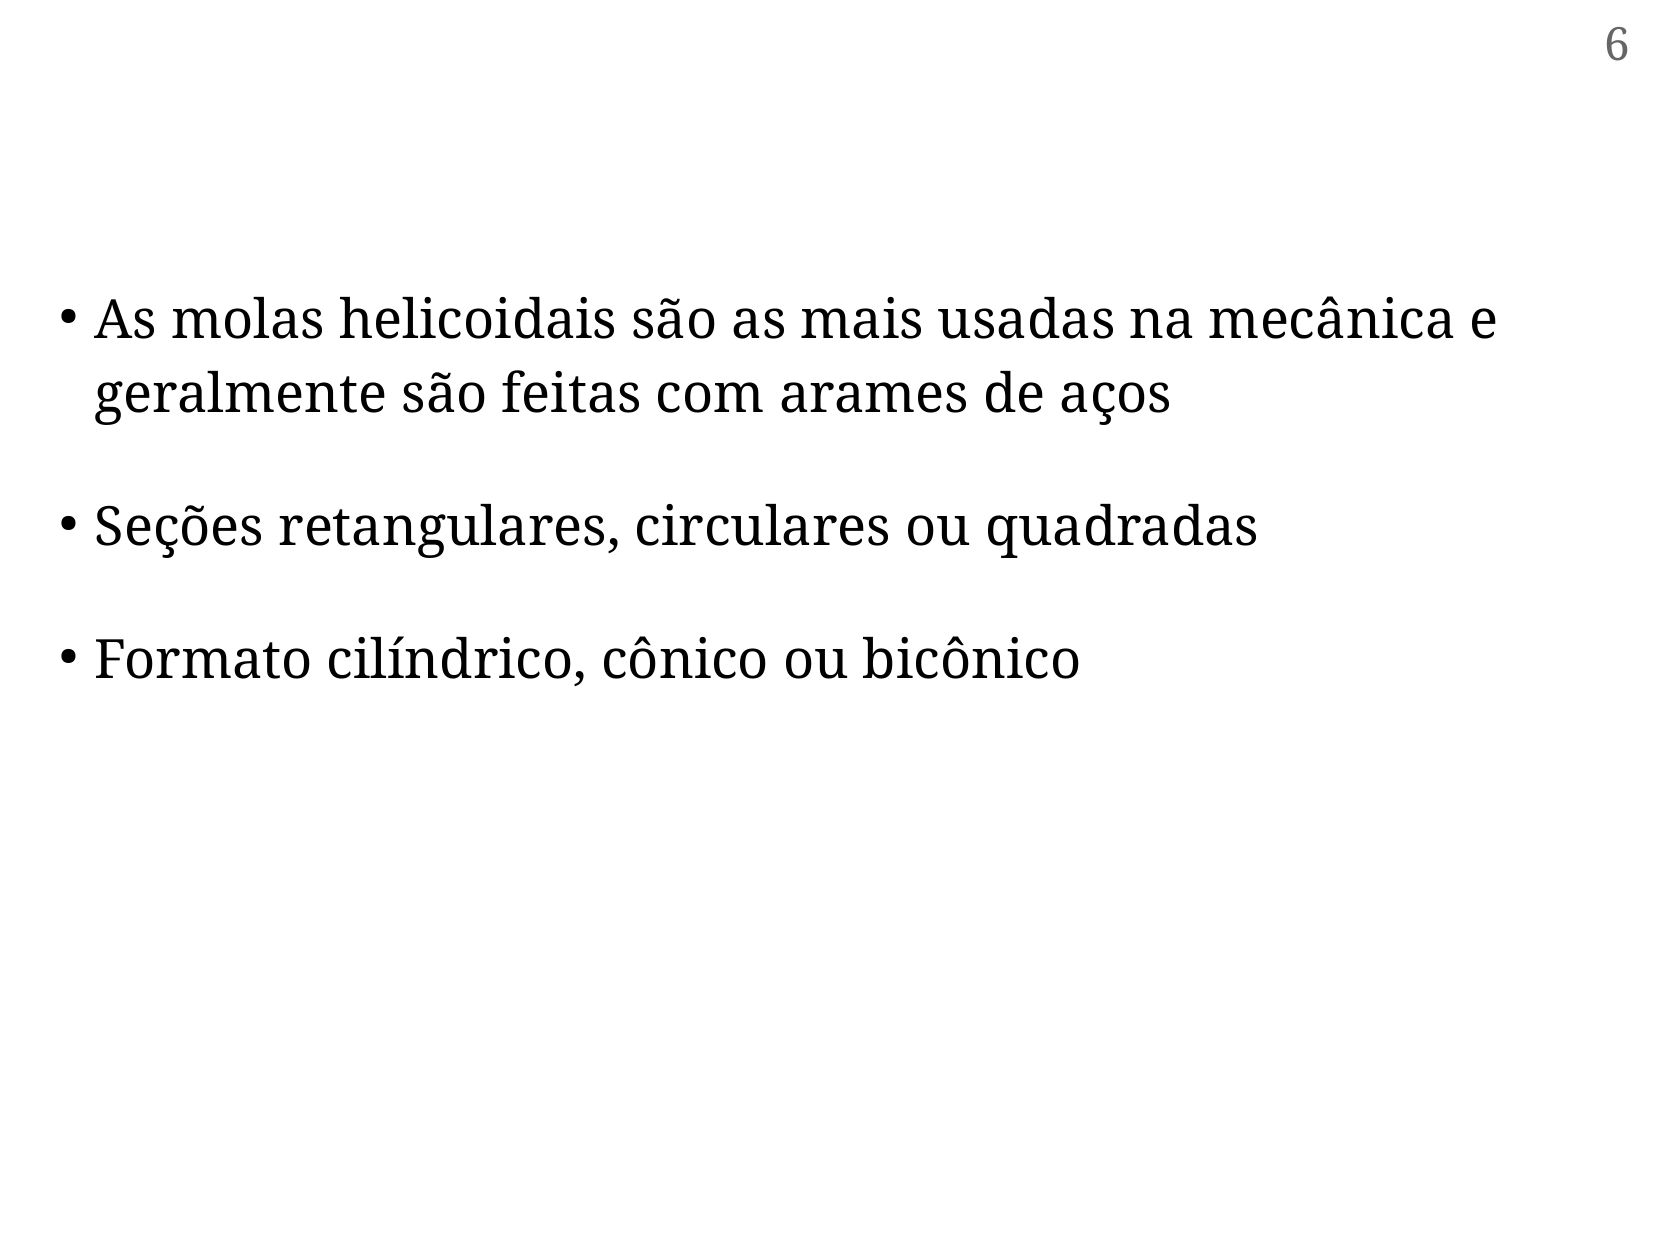

6
#
As molas helicoidais são as mais usadas na mecânica e geralmente são feitas com arames de aços
Seções retangulares, circulares ou quadradas
Formato cilíndrico, cônico ou bicônico